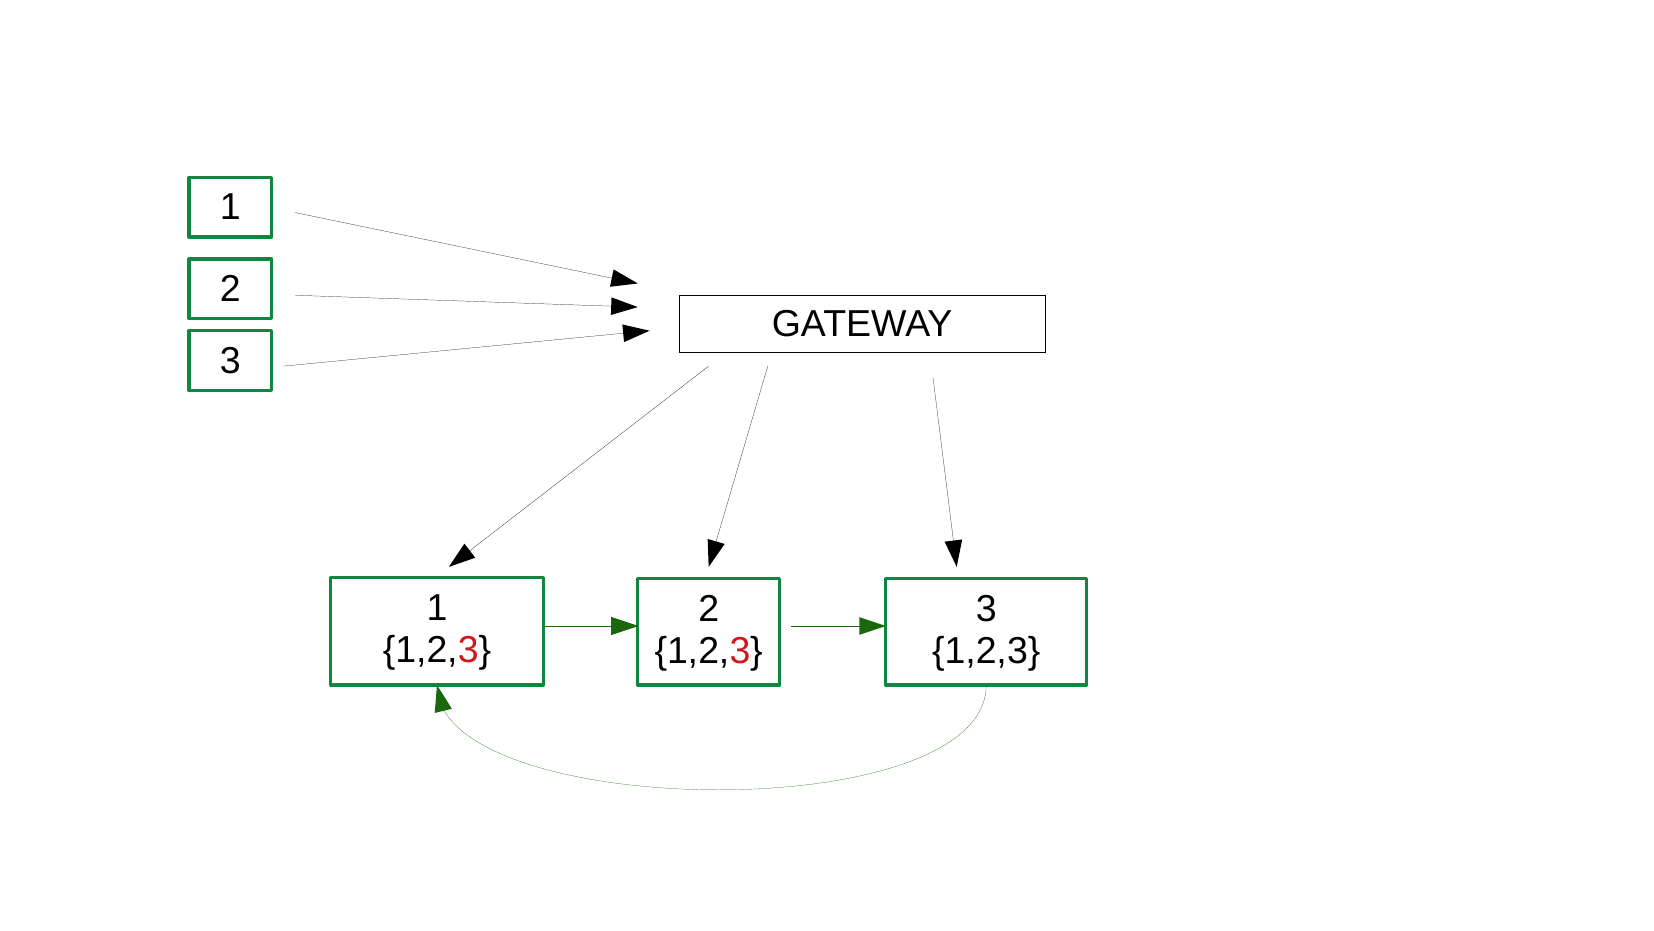

1
2
GATEWAY
3
1
{1,2,3}
2
{1,2,3}
3
{1,2,3}